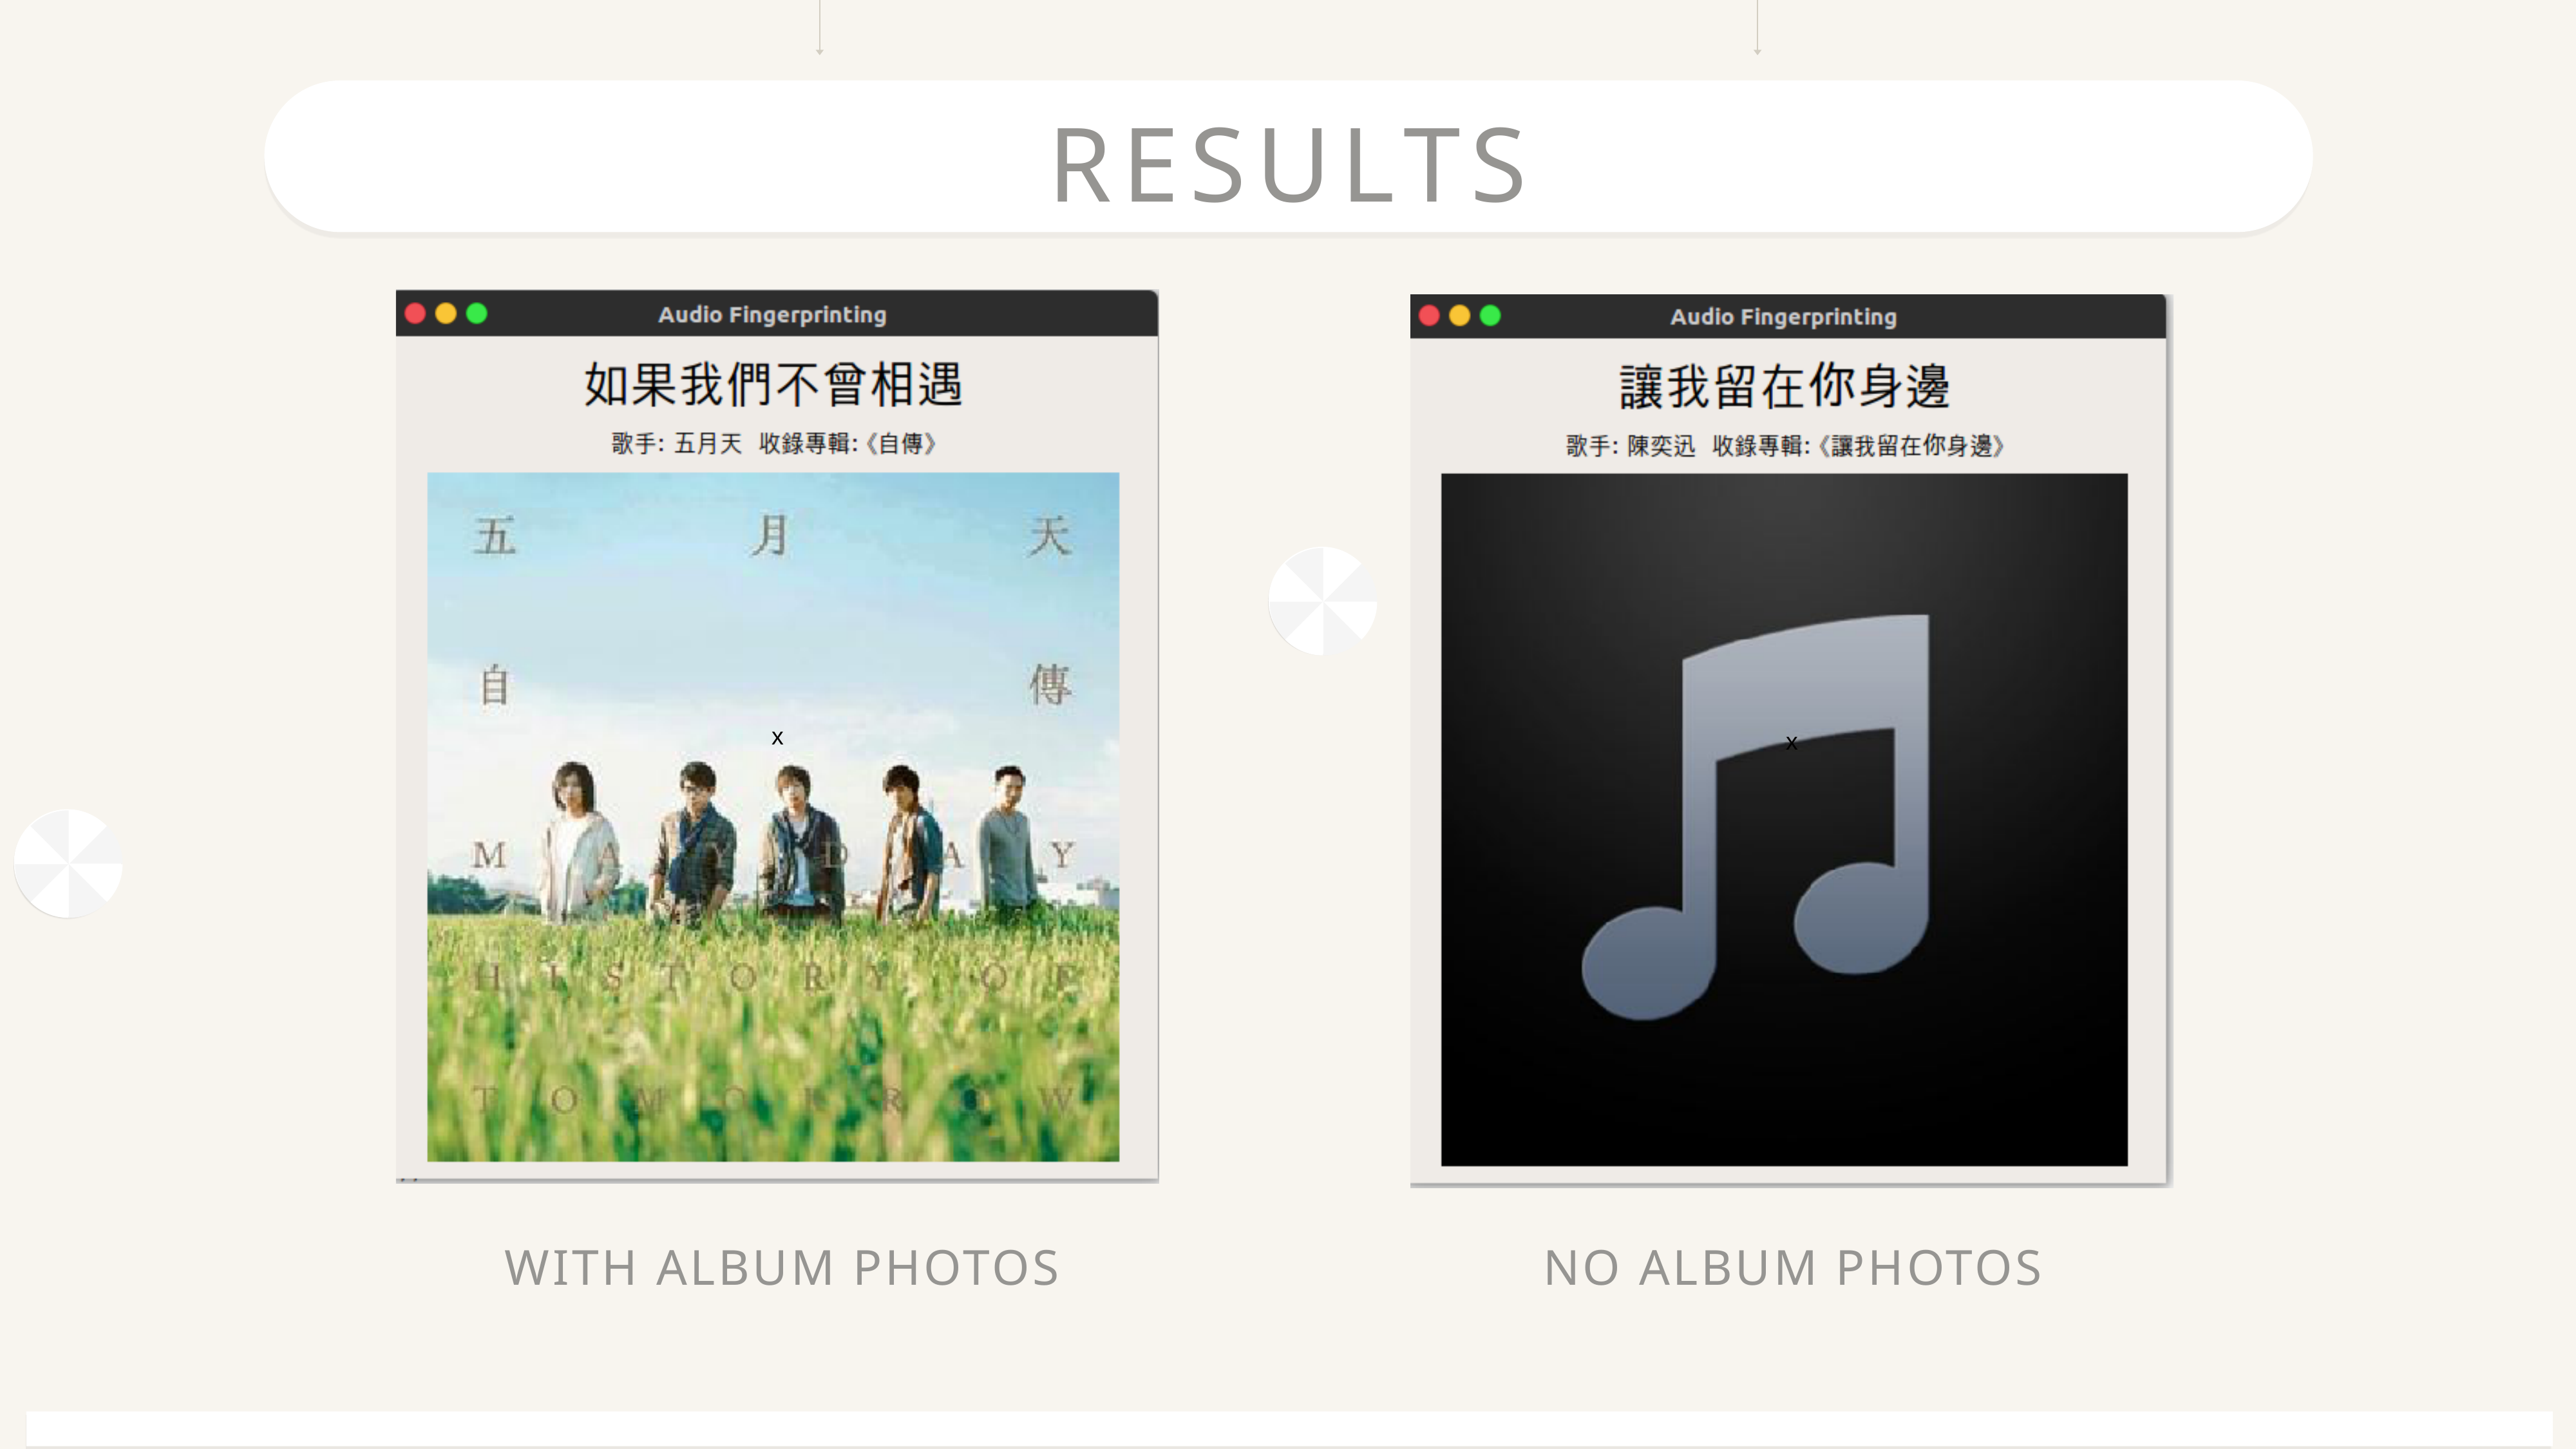

results
x
x
# With Album photos
no Album photos